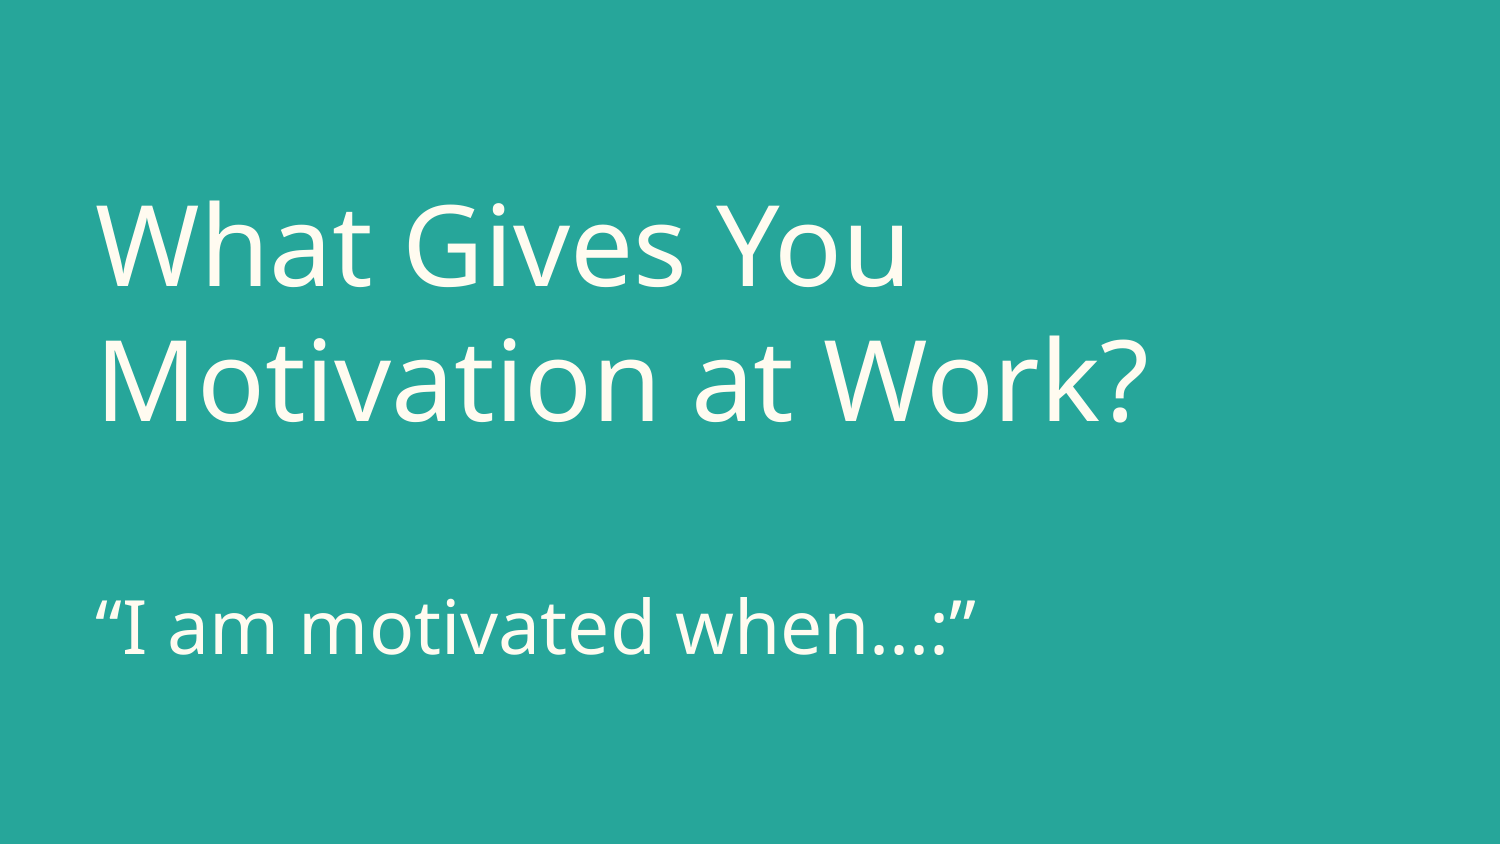

# What Gives You Motivation at Work? “I am motivated when...:”